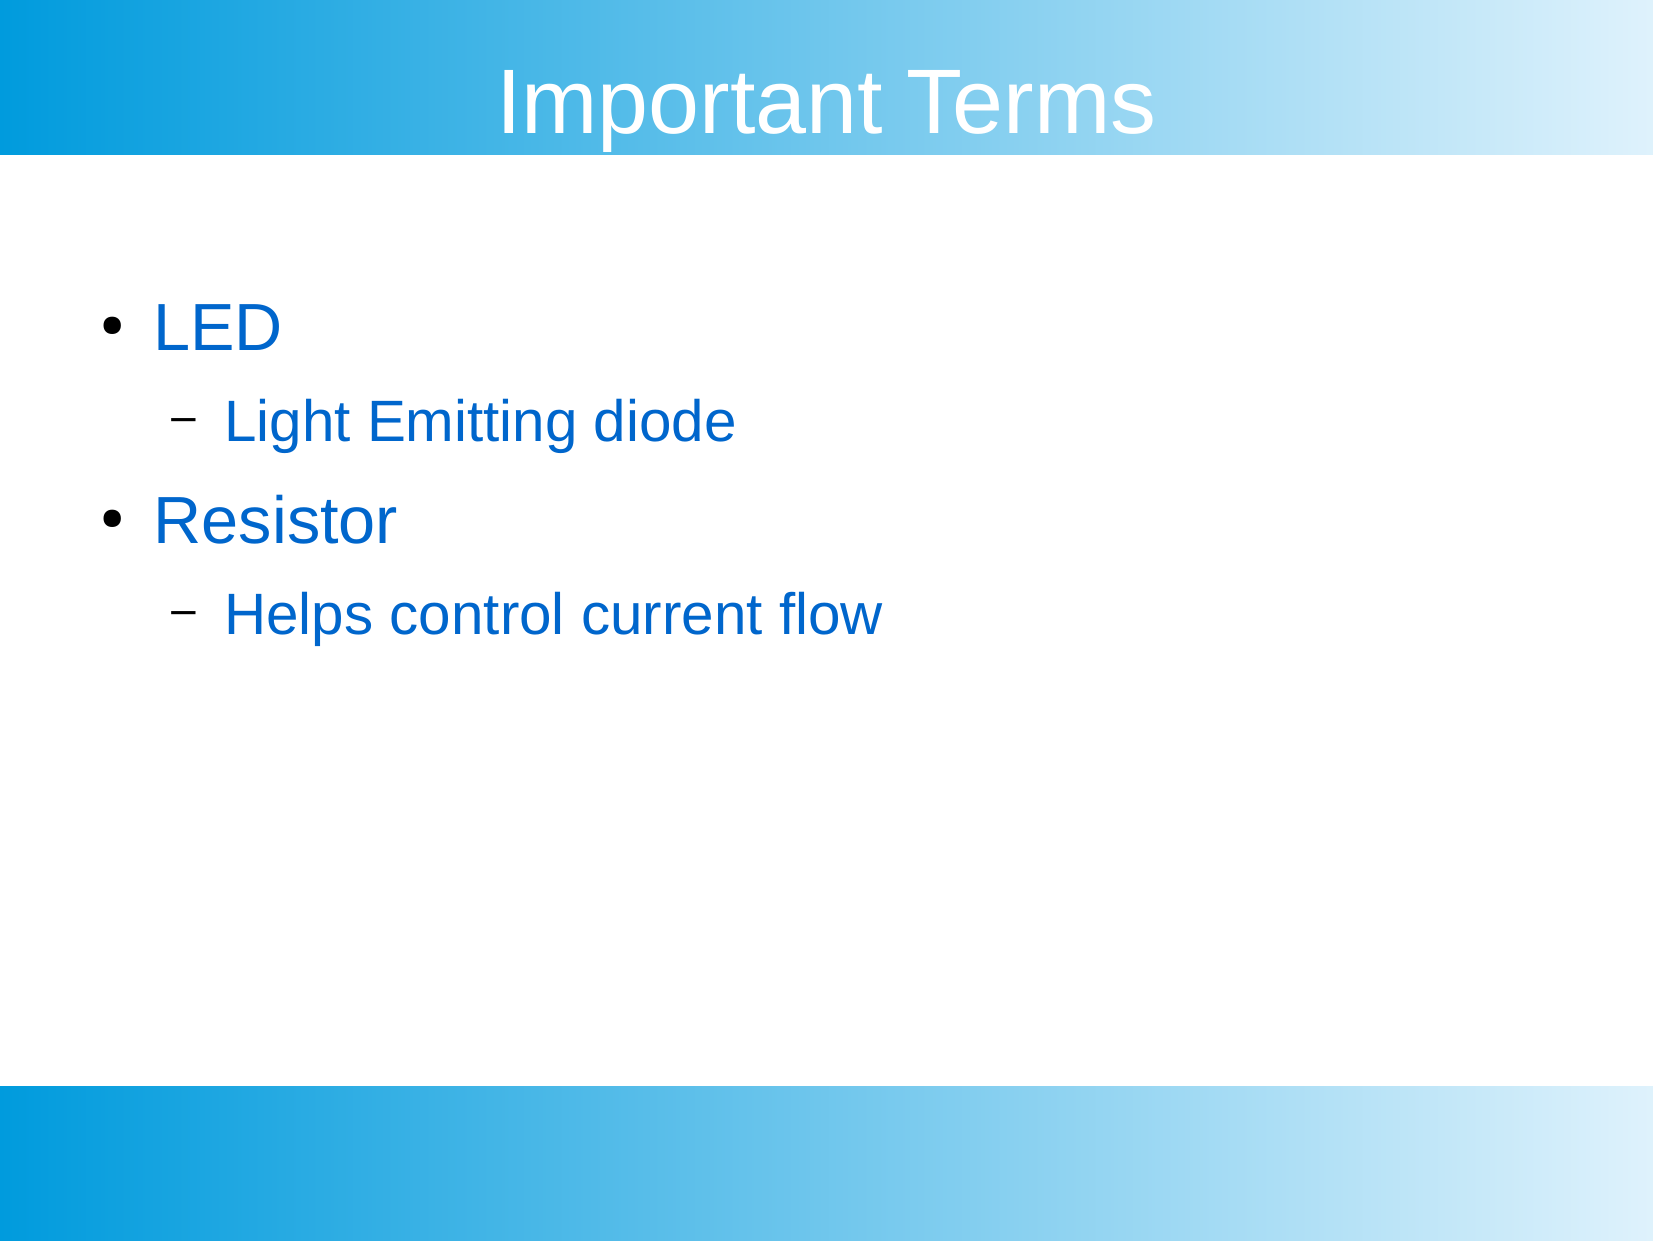

# Important Terms
LED
Light Emitting diode
Resistor
Helps control current flow